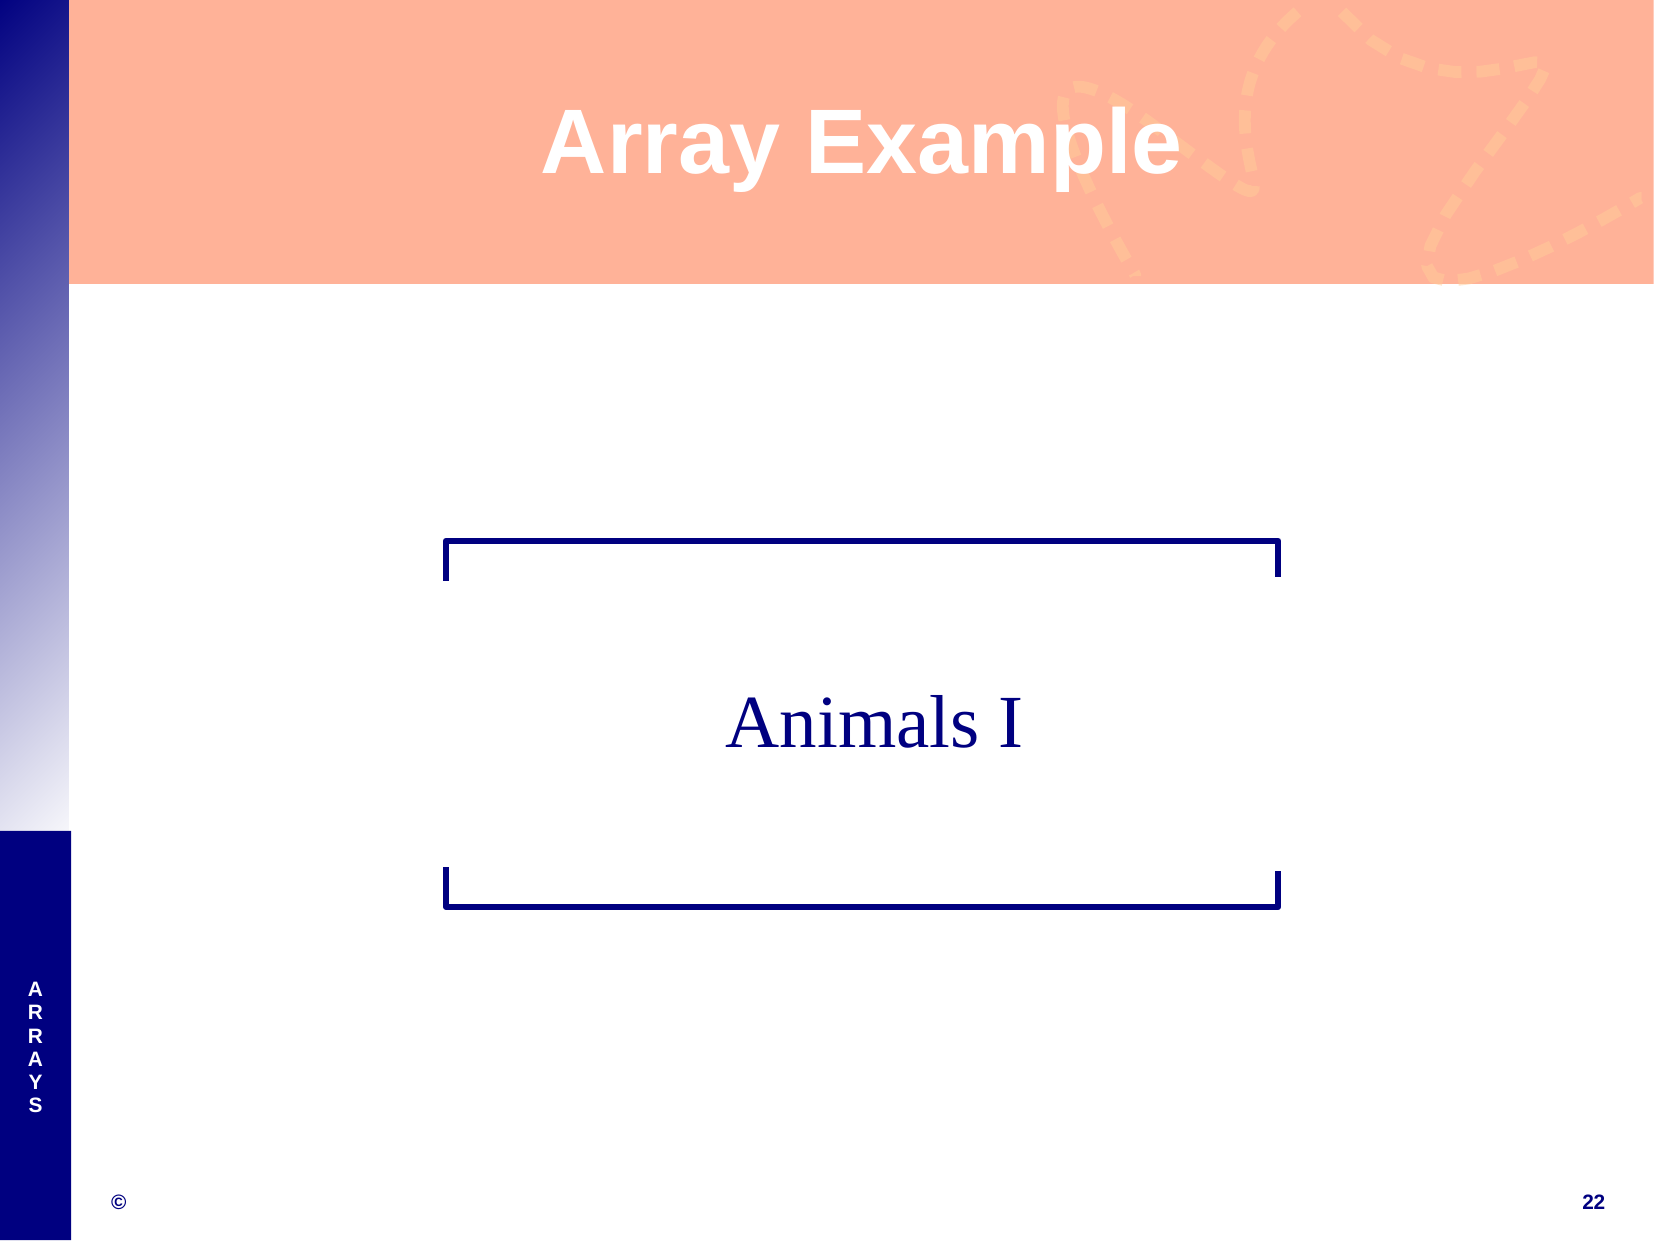

# Array Example
Animals I
A
R
R
A
Y
S